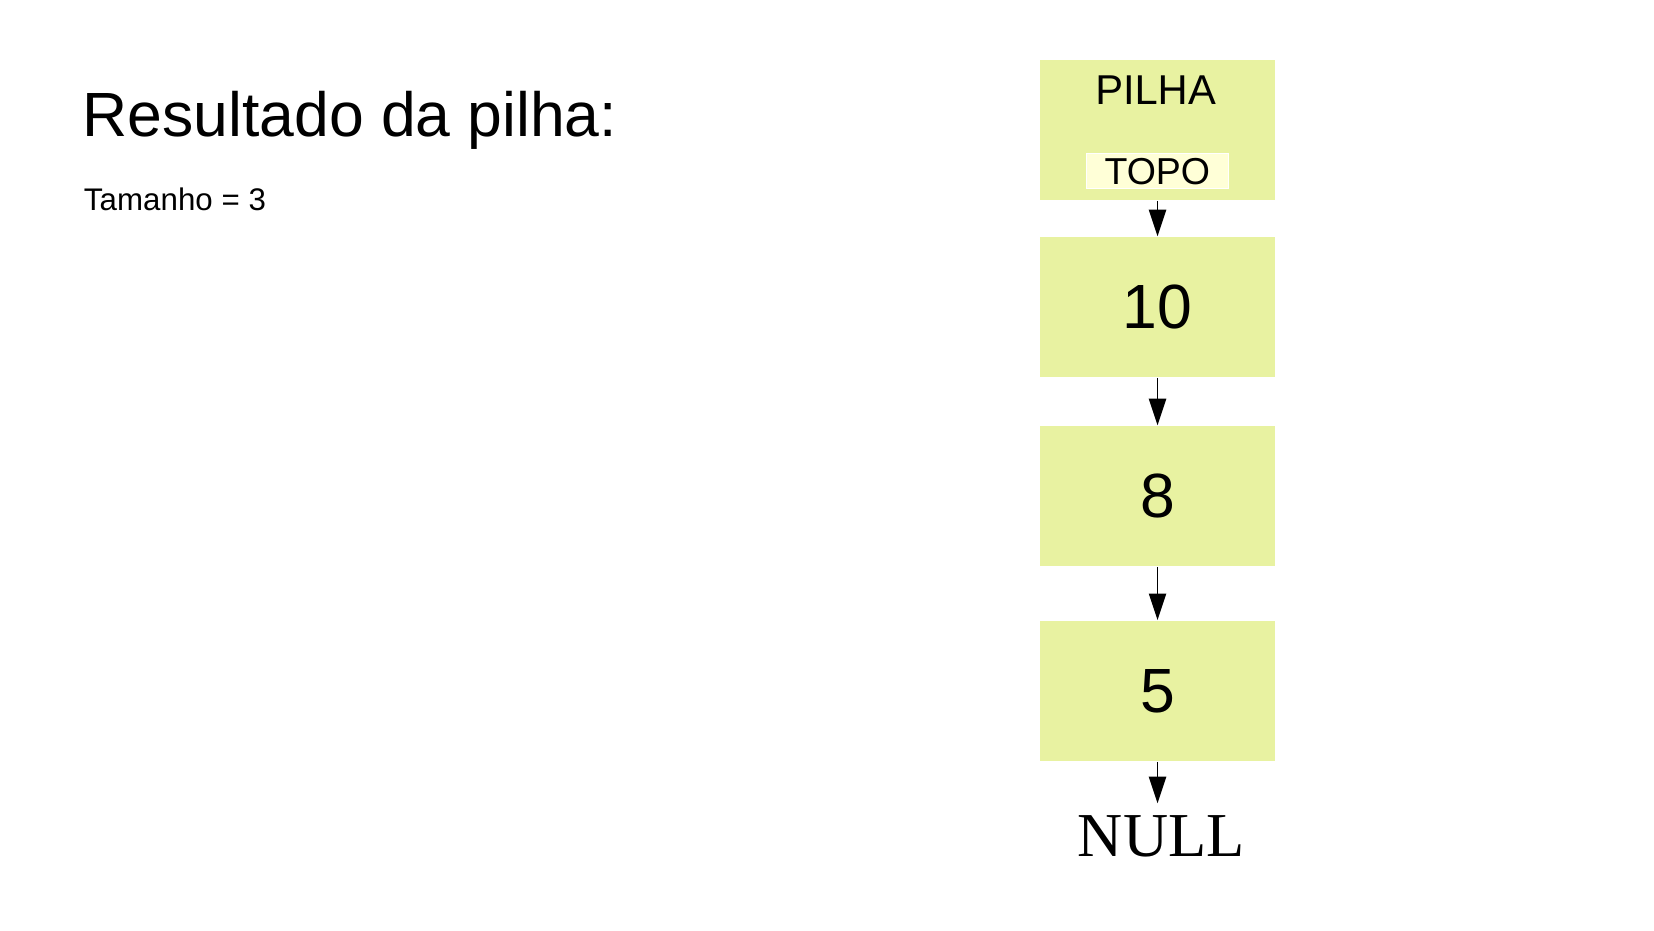

# Resultado da pilha:
PILHA
TOPO
Tamanho = 3
10
8
5
NULL